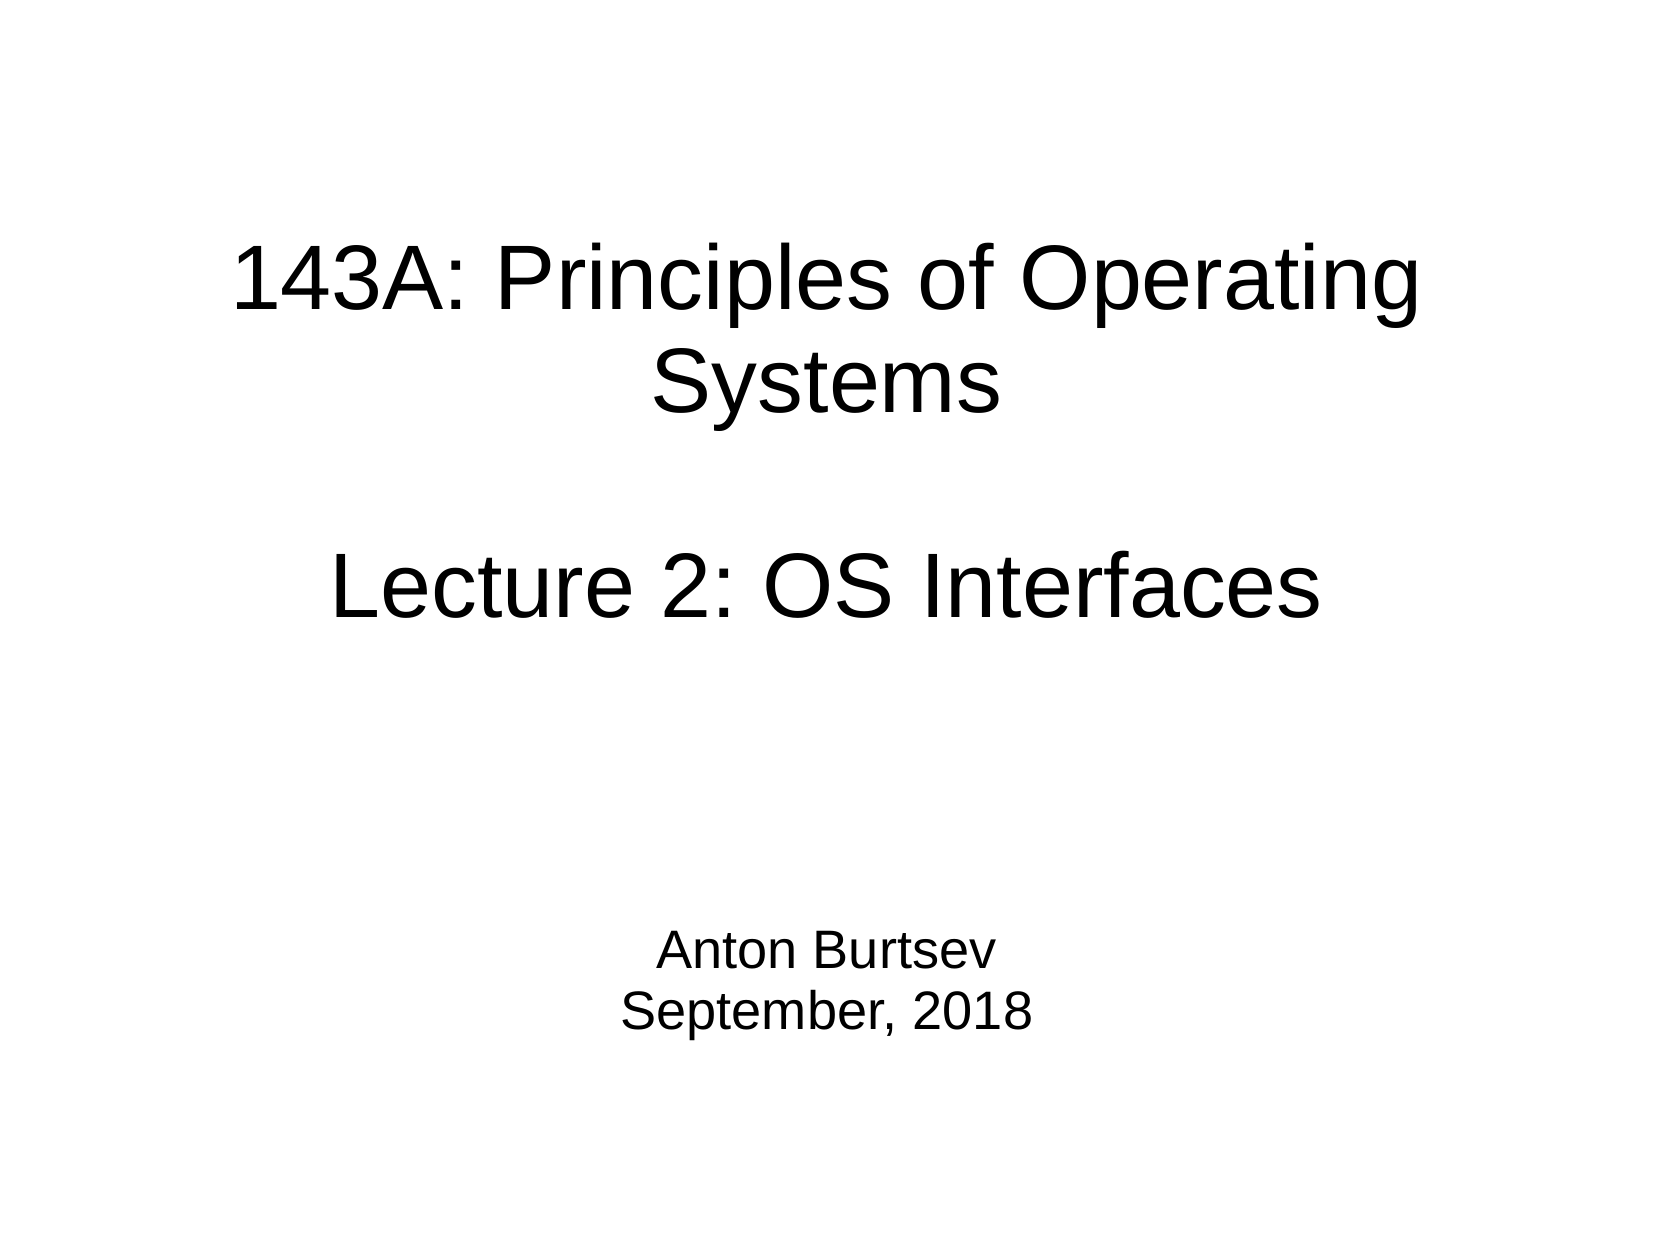

# 143A: Principles of Operating Systems Lecture 2: OS Interfaces
Anton Burtsev
September, 2018